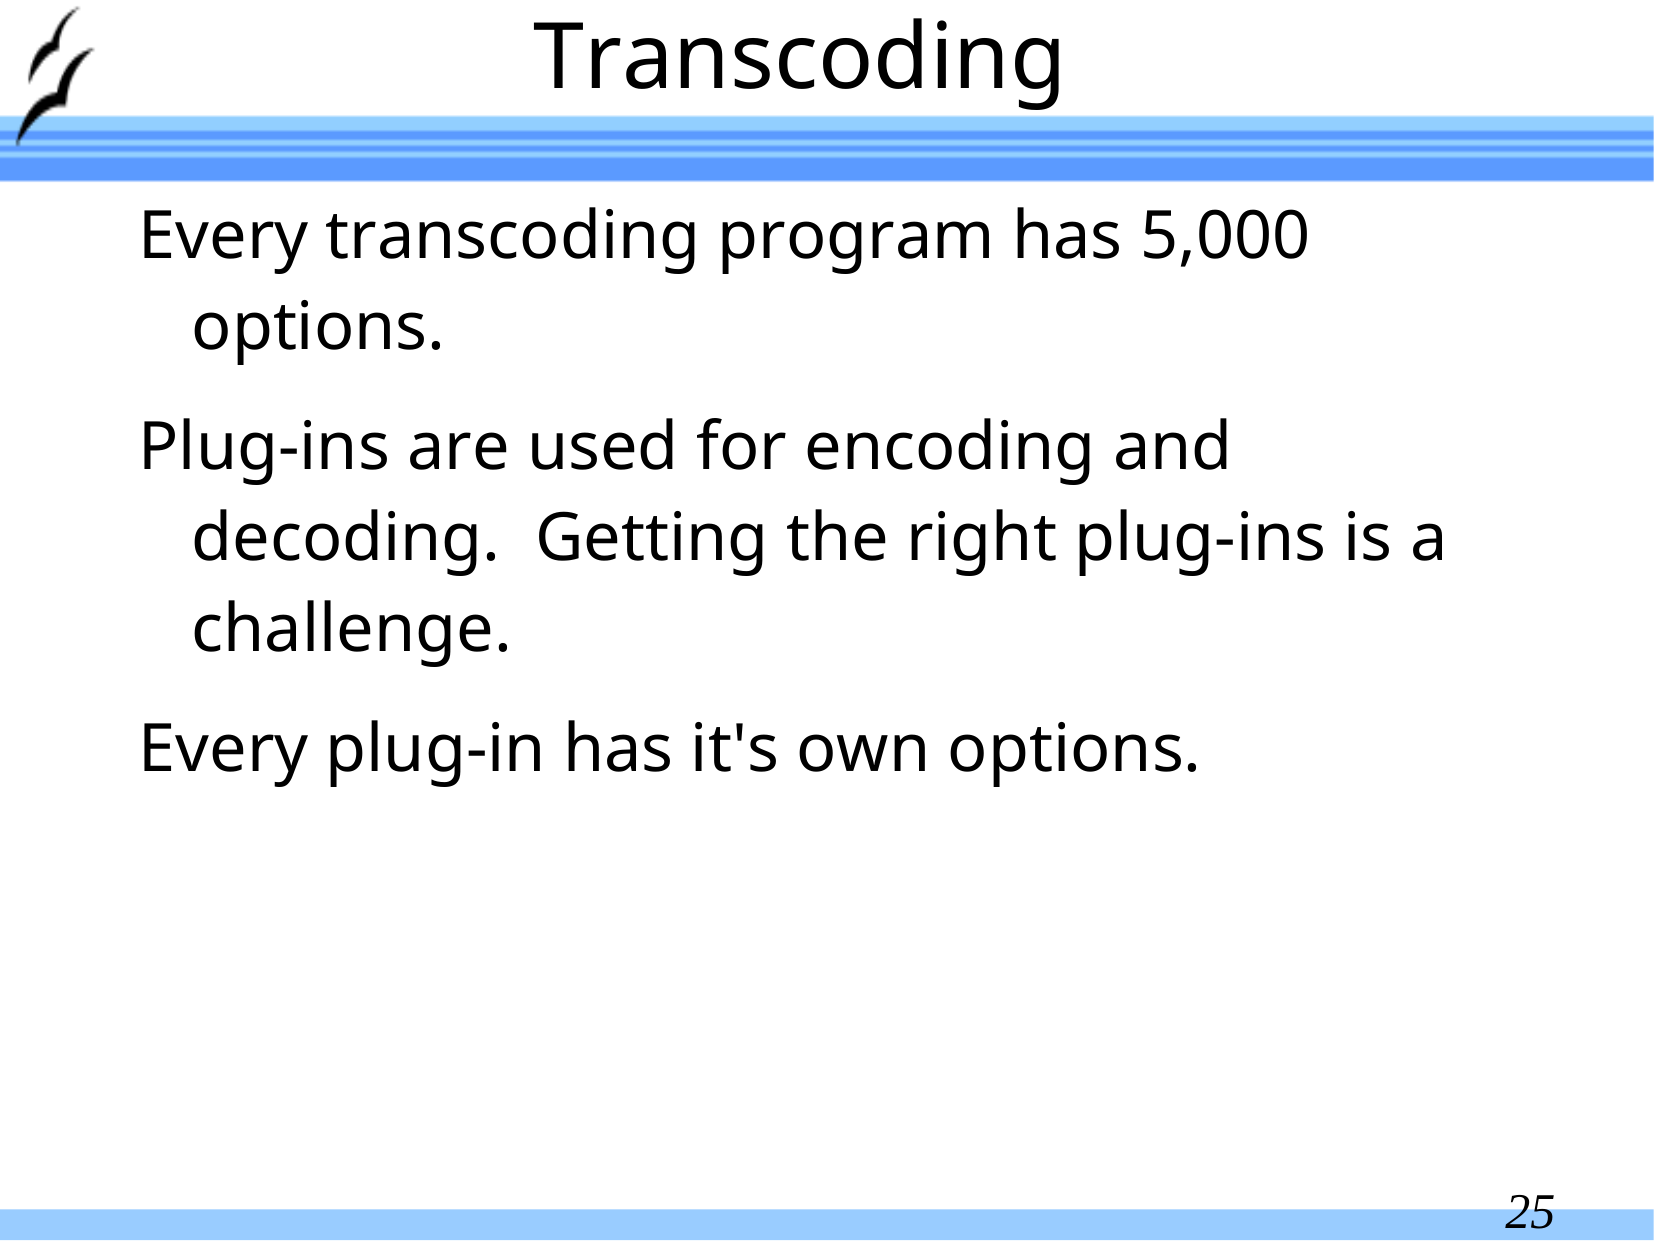

# Transcoding
Every transcoding program has 5,000 options.
Plug-ins are used for encoding and decoding. Getting the right plug-ins is a challenge.
Every plug-in has it's own options.